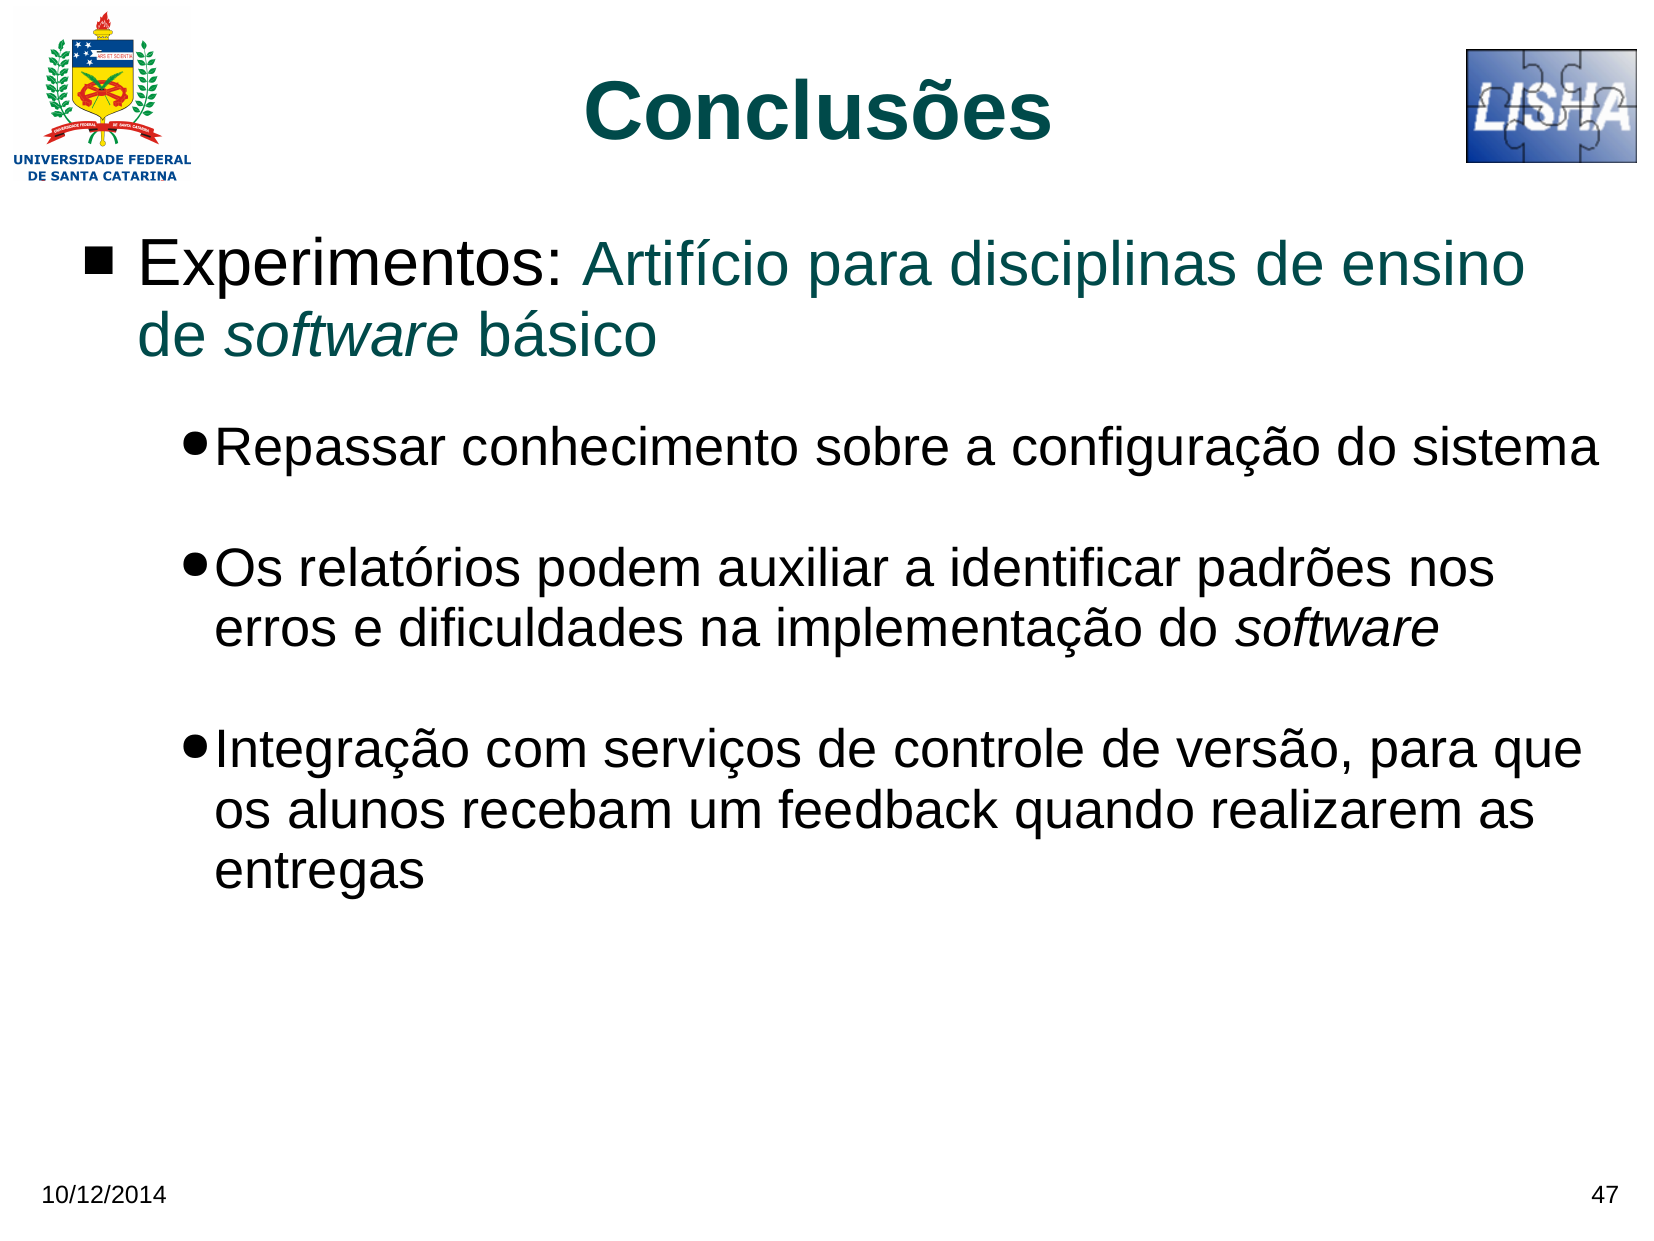

# Conclusões
Experimentos: Artifício para disciplinas de ensino de software básico
Repassar conhecimento sobre a configuração do sistema
Os relatórios podem auxiliar a identificar padrões nos erros e dificuldades na implementação do software
Integração com serviços de controle de versão, para que os alunos recebam um feedback quando realizarem as entregas